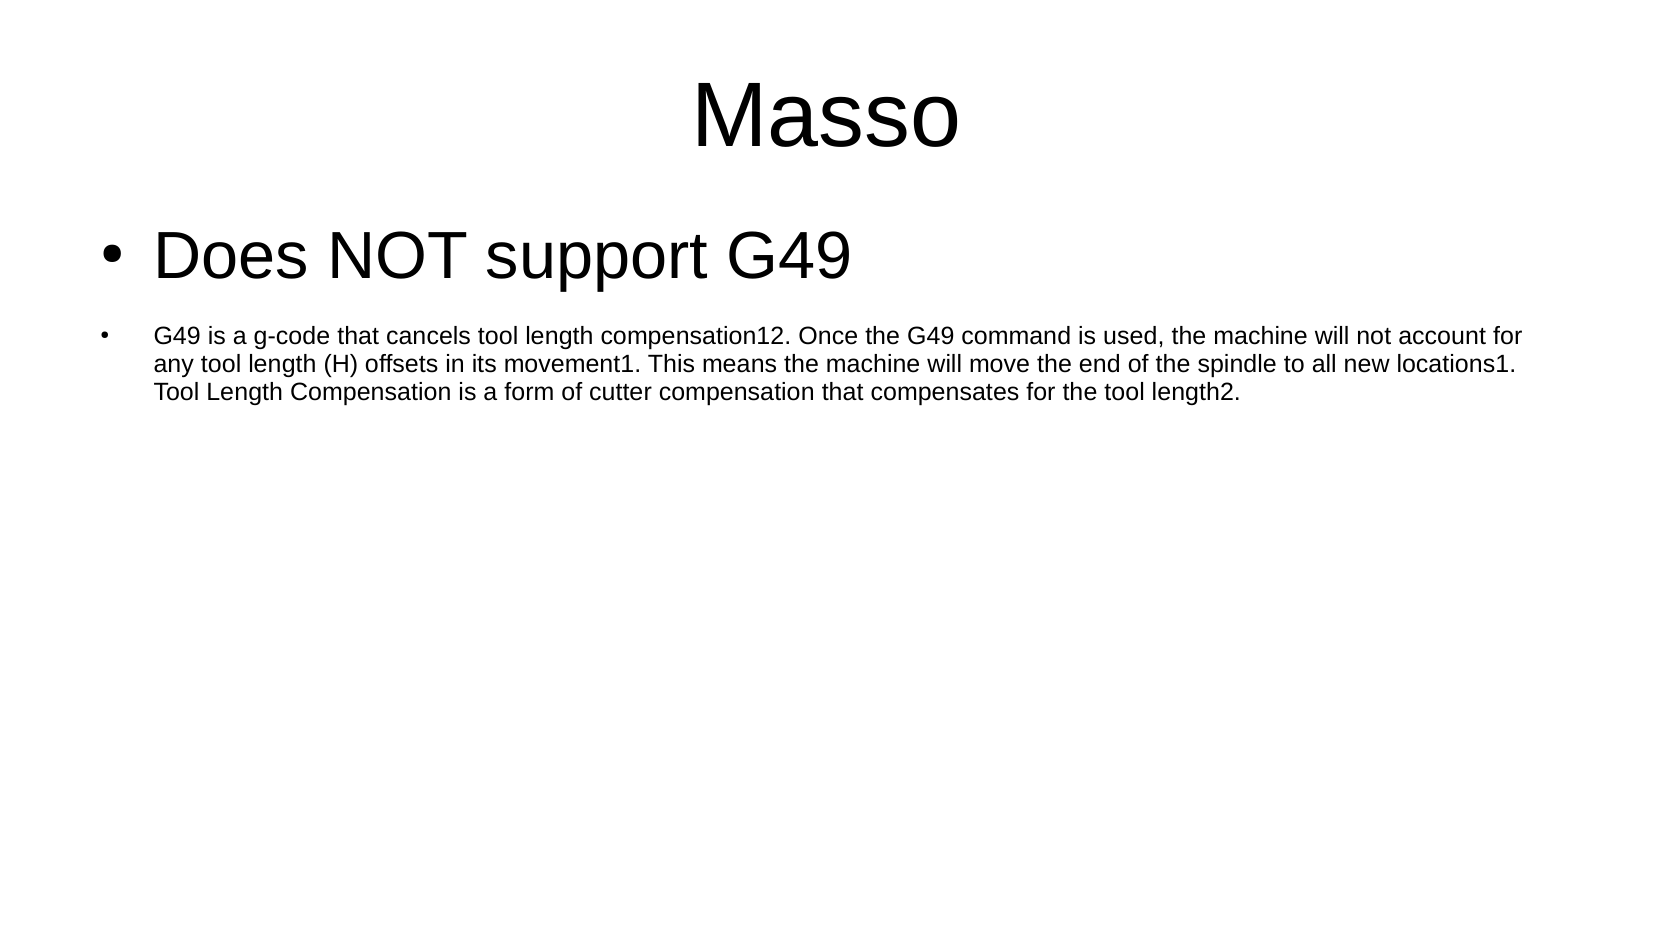

# Masso
Does NOT support G49
G49 is a g-code that cancels tool length compensation12. Once the G49 command is used, the machine will not account for any tool length (H) offsets in its movement1. This means the machine will move the end of the spindle to all new locations1. Tool Length Compensation is a form of cutter compensation that compensates for the tool length2.